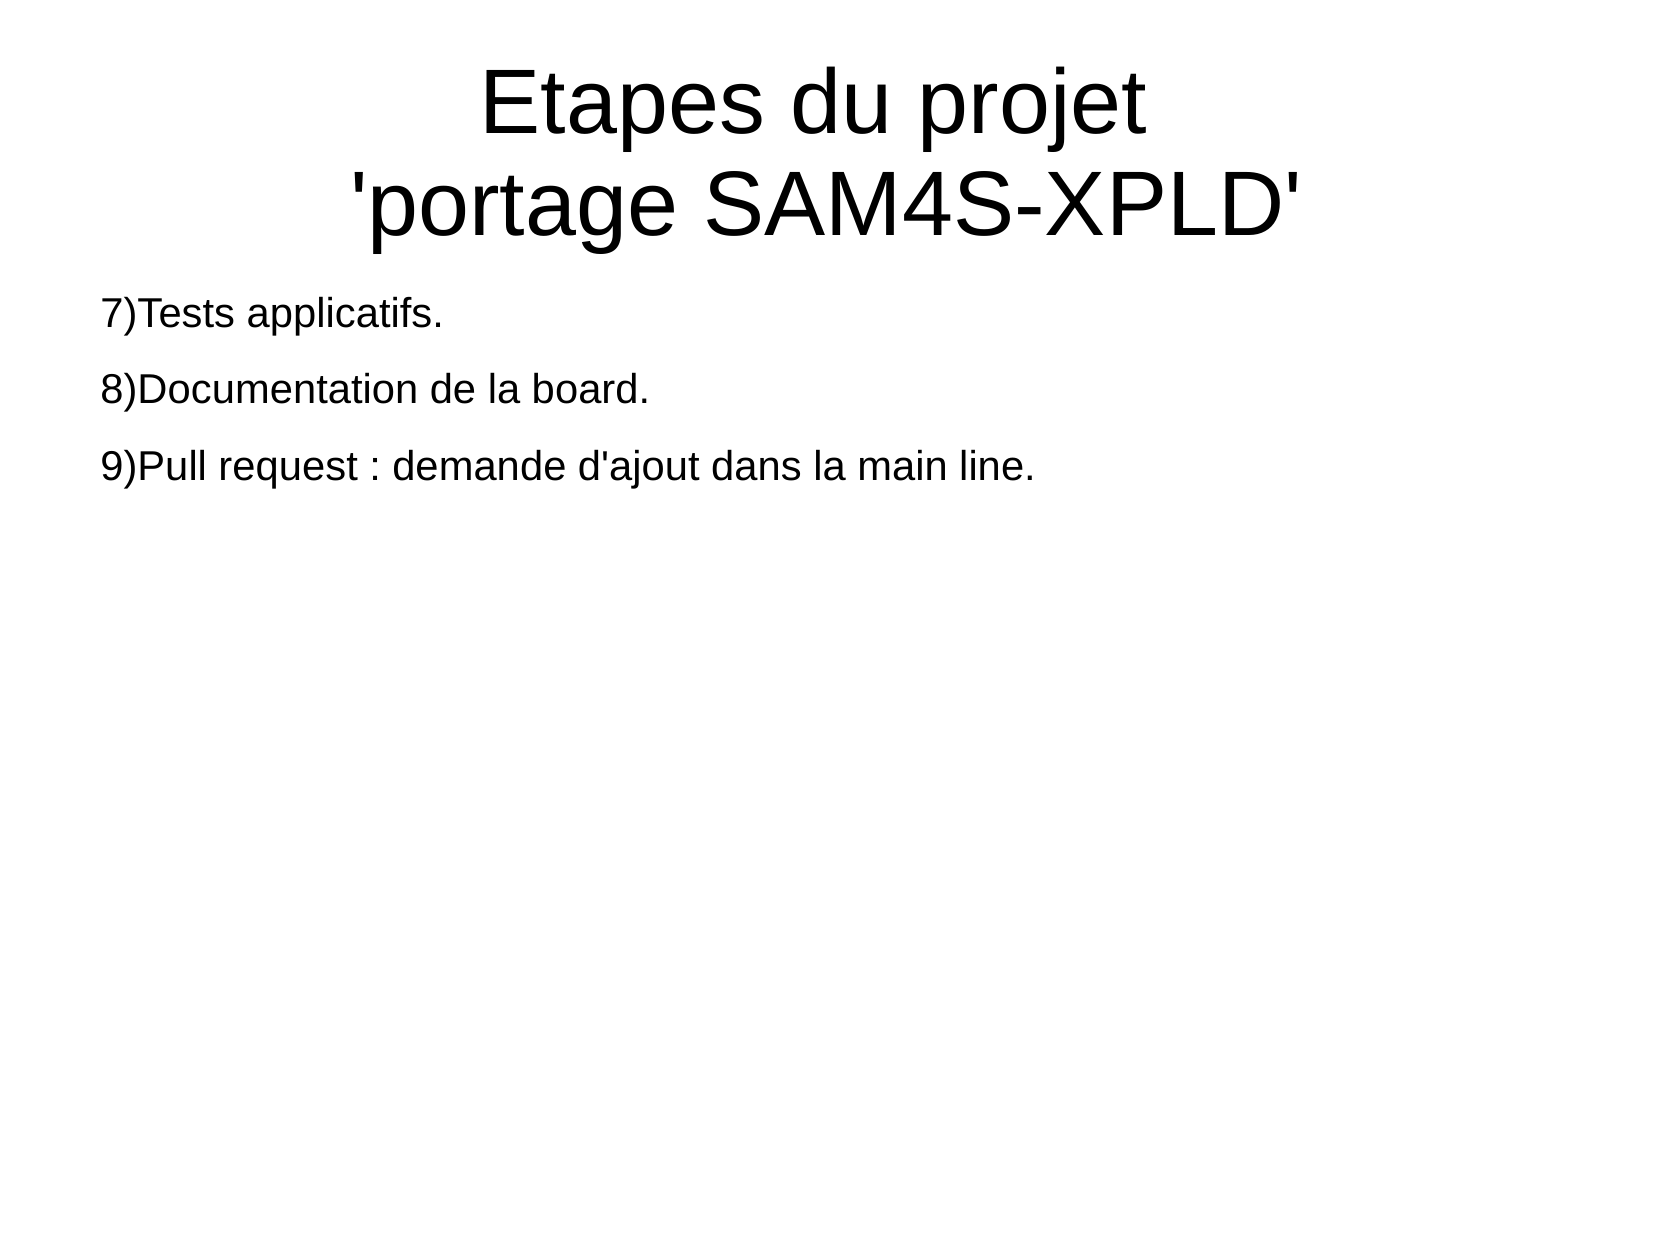

# Etapes du projet 'portage SAM4S-XPLD'
Tests applicatifs.
Documentation de la board.
Pull request : demande d'ajout dans la main line.